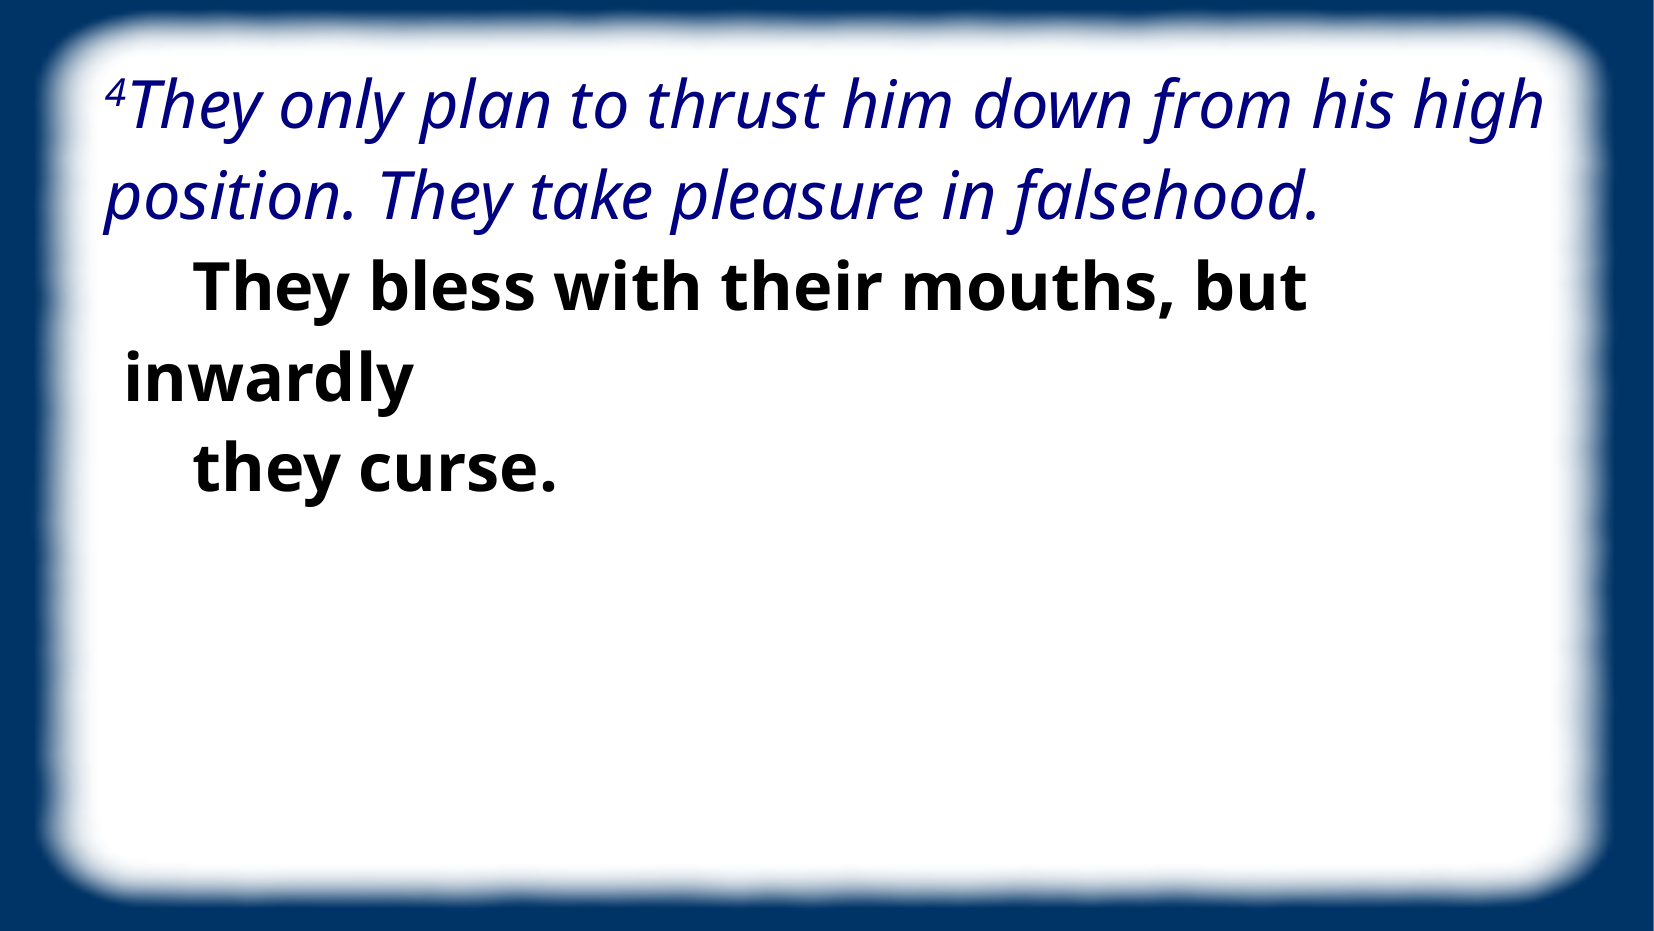

4They only plan to thrust him down from his high position. They take pleasure in falsehood.
 They bless with their mouths, but inwardly
 they curse.